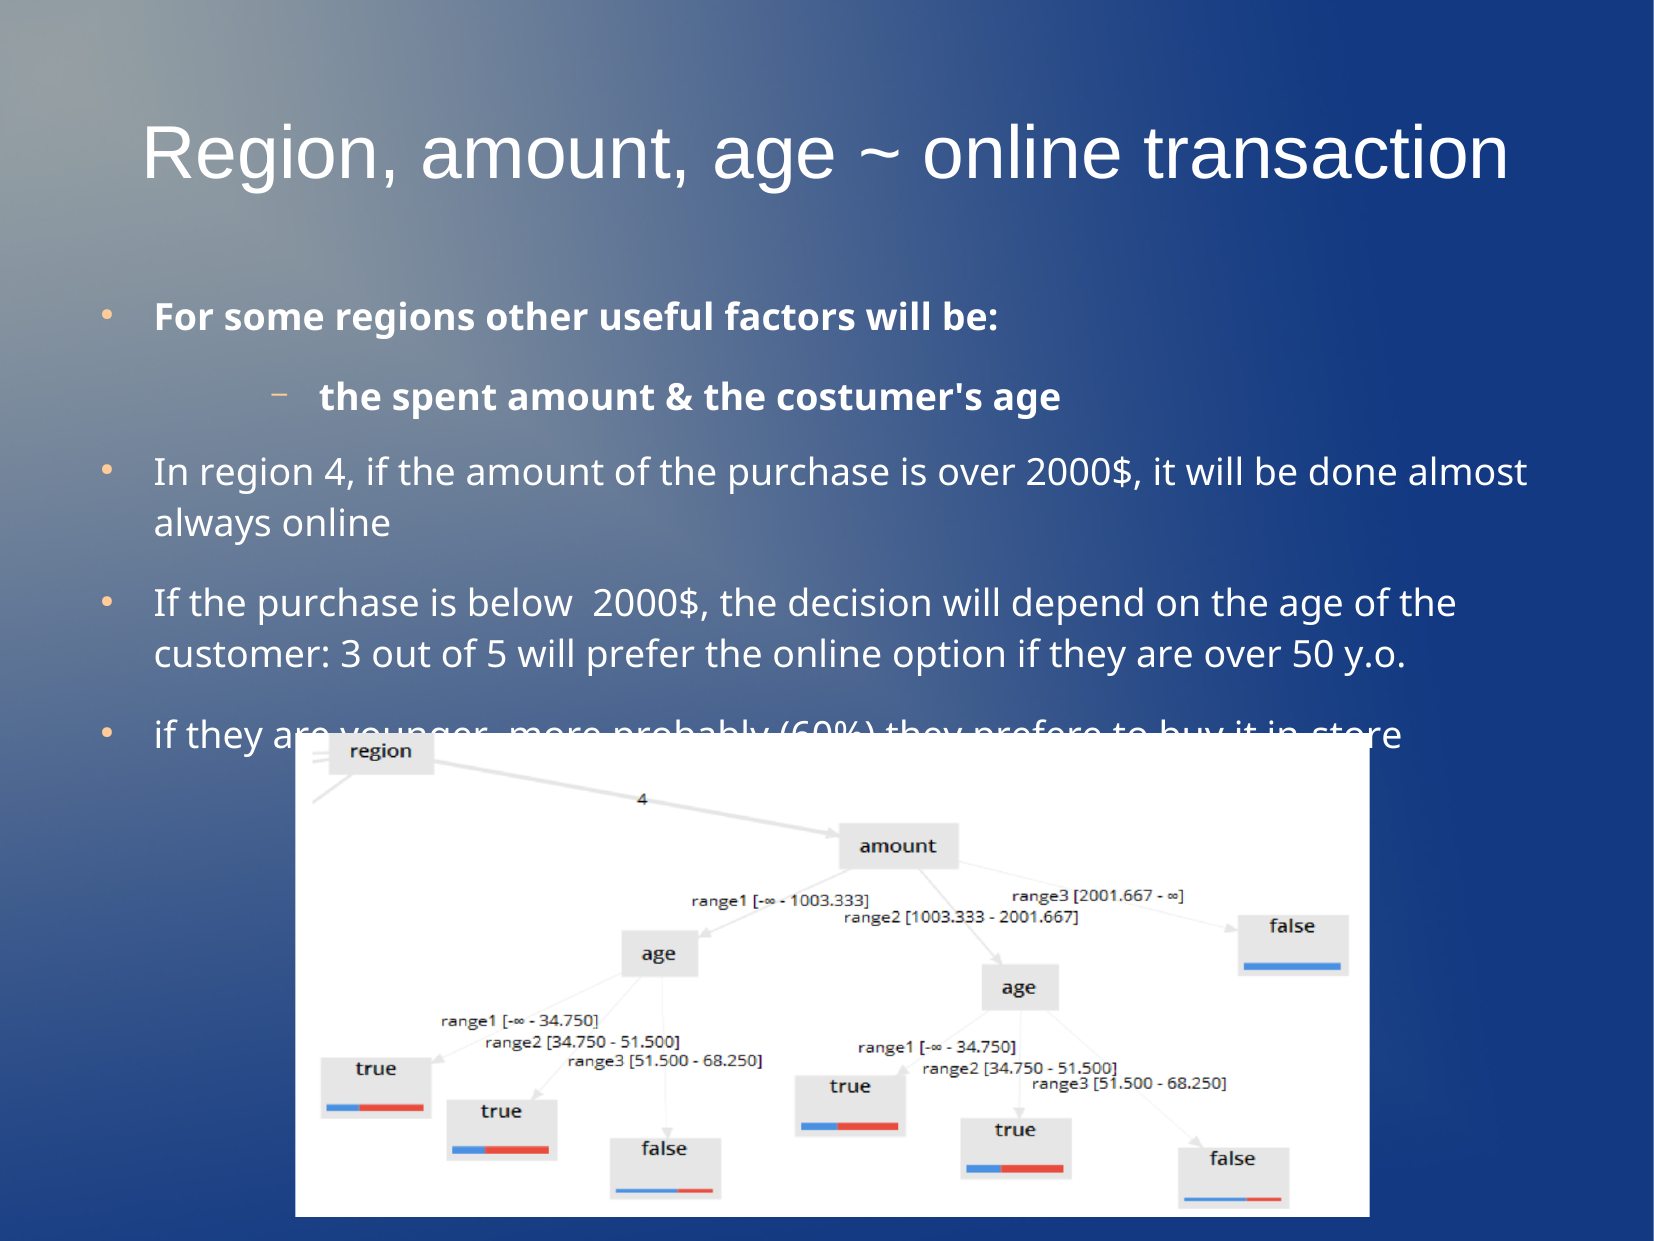

# Region, amount, age ~ online transaction
For some regions other useful factors will be:
the spent amount & the costumer's age
In region 4, if the amount of the purchase is over 2000$, it will be done almost always online
If the purchase is below 2000$, the decision will depend on the age of the customer: 3 out of 5 will prefer the online option if they are over 50 y.o.
if they are younger, more probably (60%) they prefere to buy it in-store